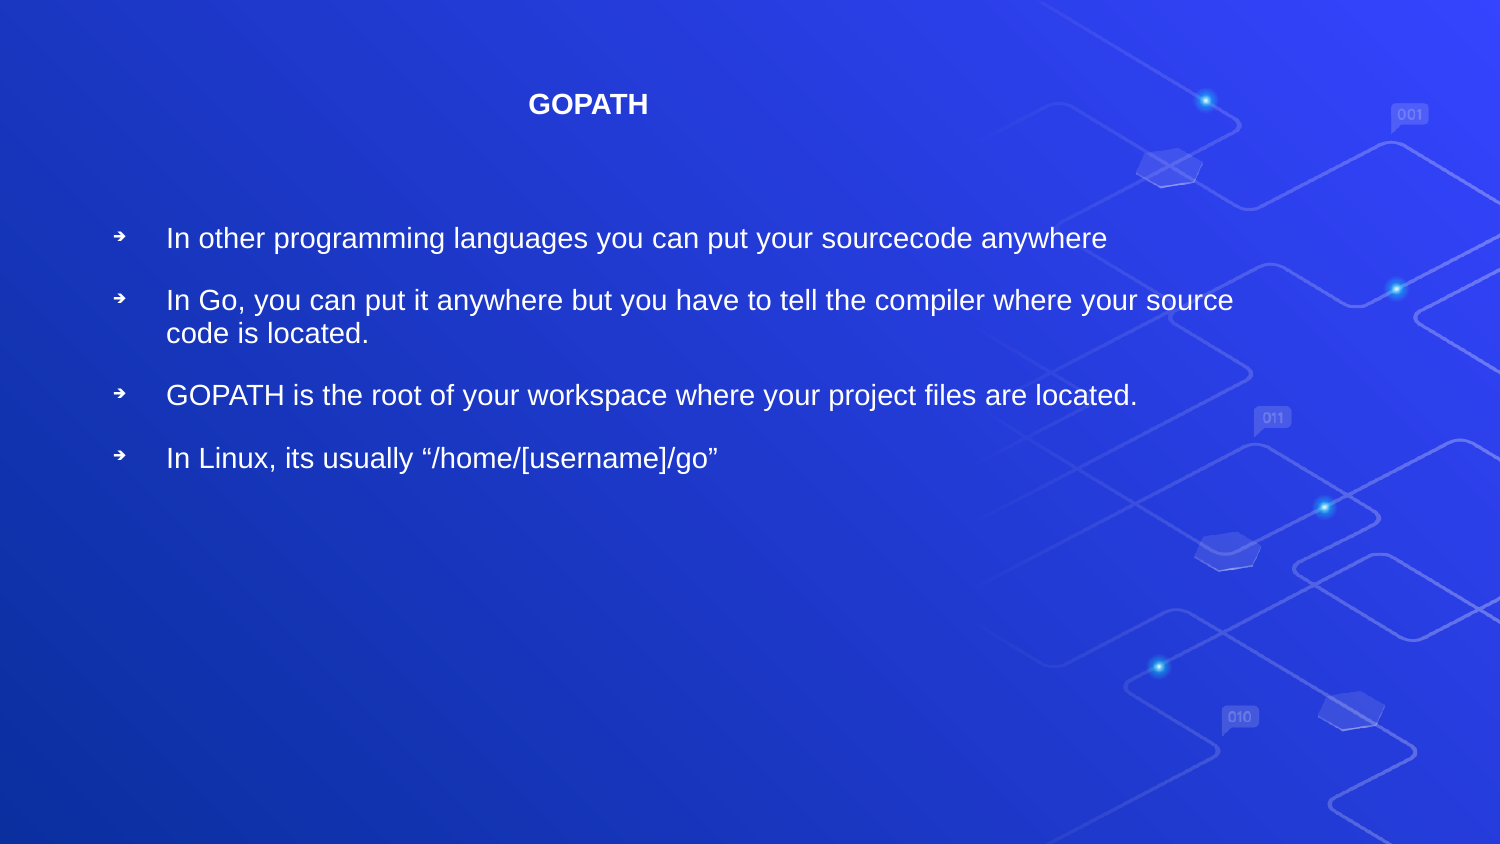

# GOPATH
In other programming languages you can put your sourcecode anywhere
In Go, you can put it anywhere but you have to tell the compiler where your source code is located.
GOPATH is the root of your workspace where your project files are located.
In Linux, its usually “/home/[username]/go”